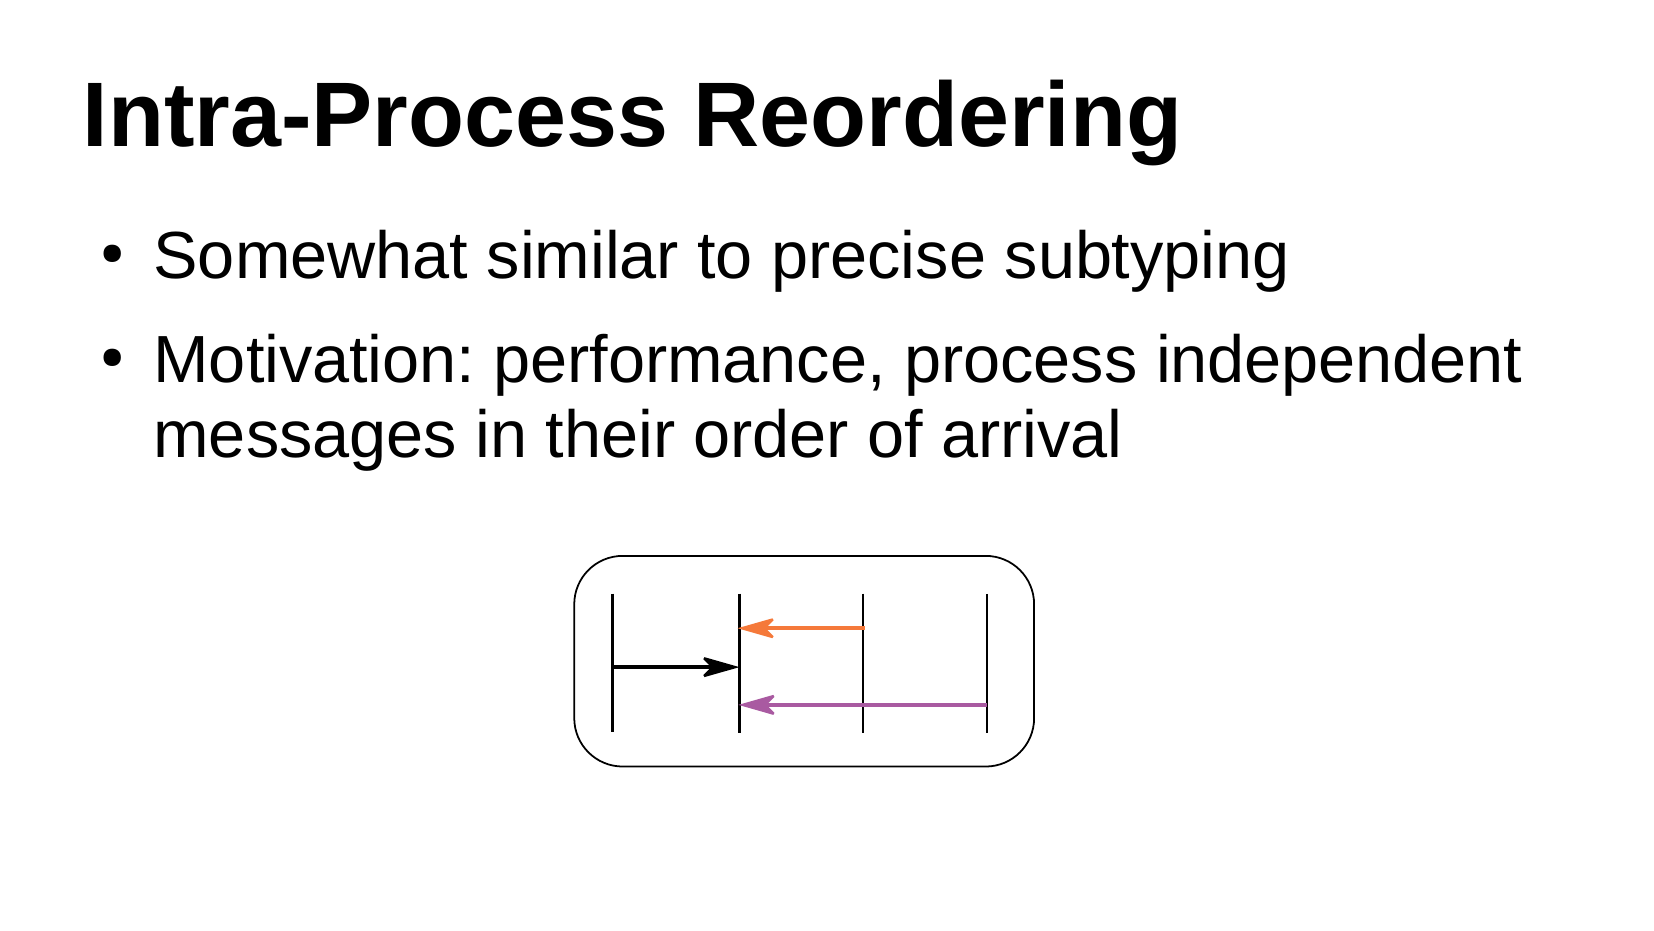

# Intra-Process Reordering
Somewhat similar to precise subtyping
Motivation: performance, process independent messages in their order of arrival